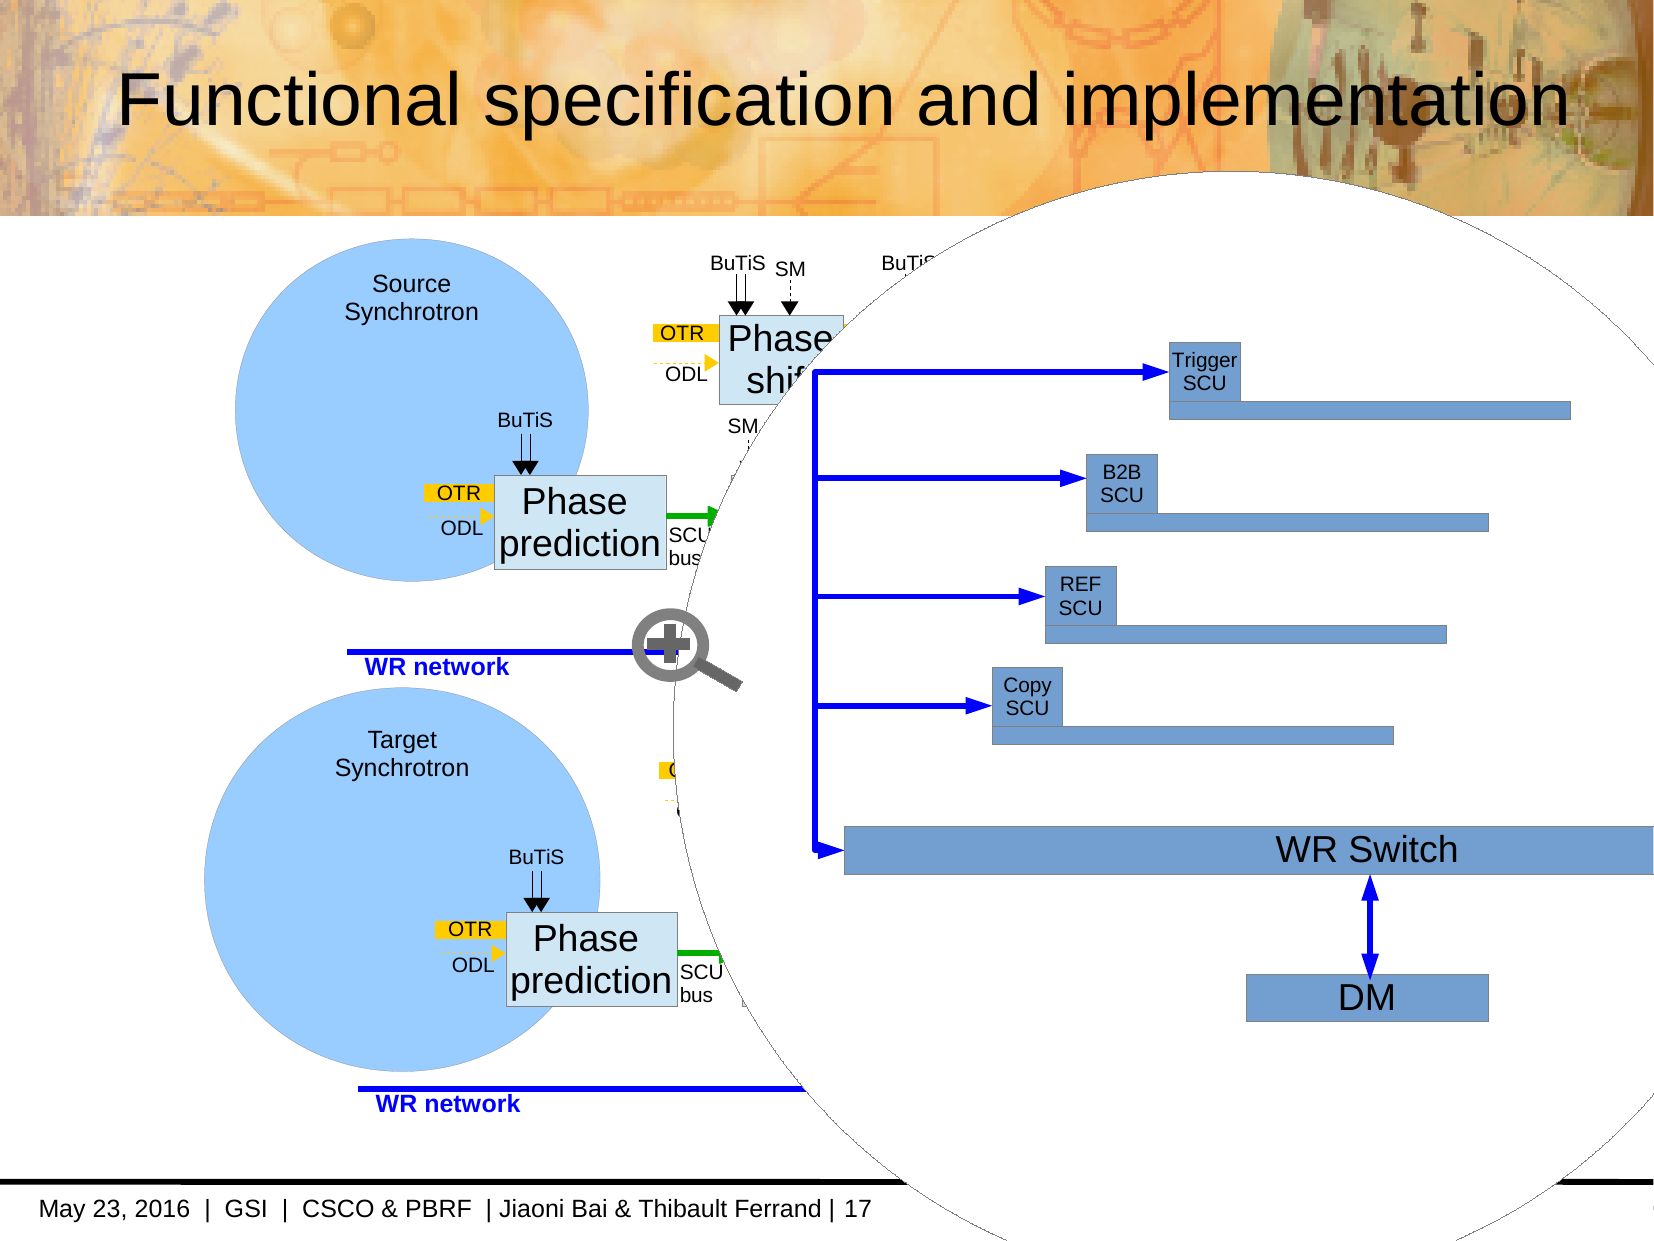

# Functional specification and implementation
Trigger
SCU
B2B
SCU
REF
SCU
Copy
SCU
WR Switch
DM
17
May 23, 2016 | GSI | CSCO & PBRF | Jiaoni Bai & Thibault Ferrand |